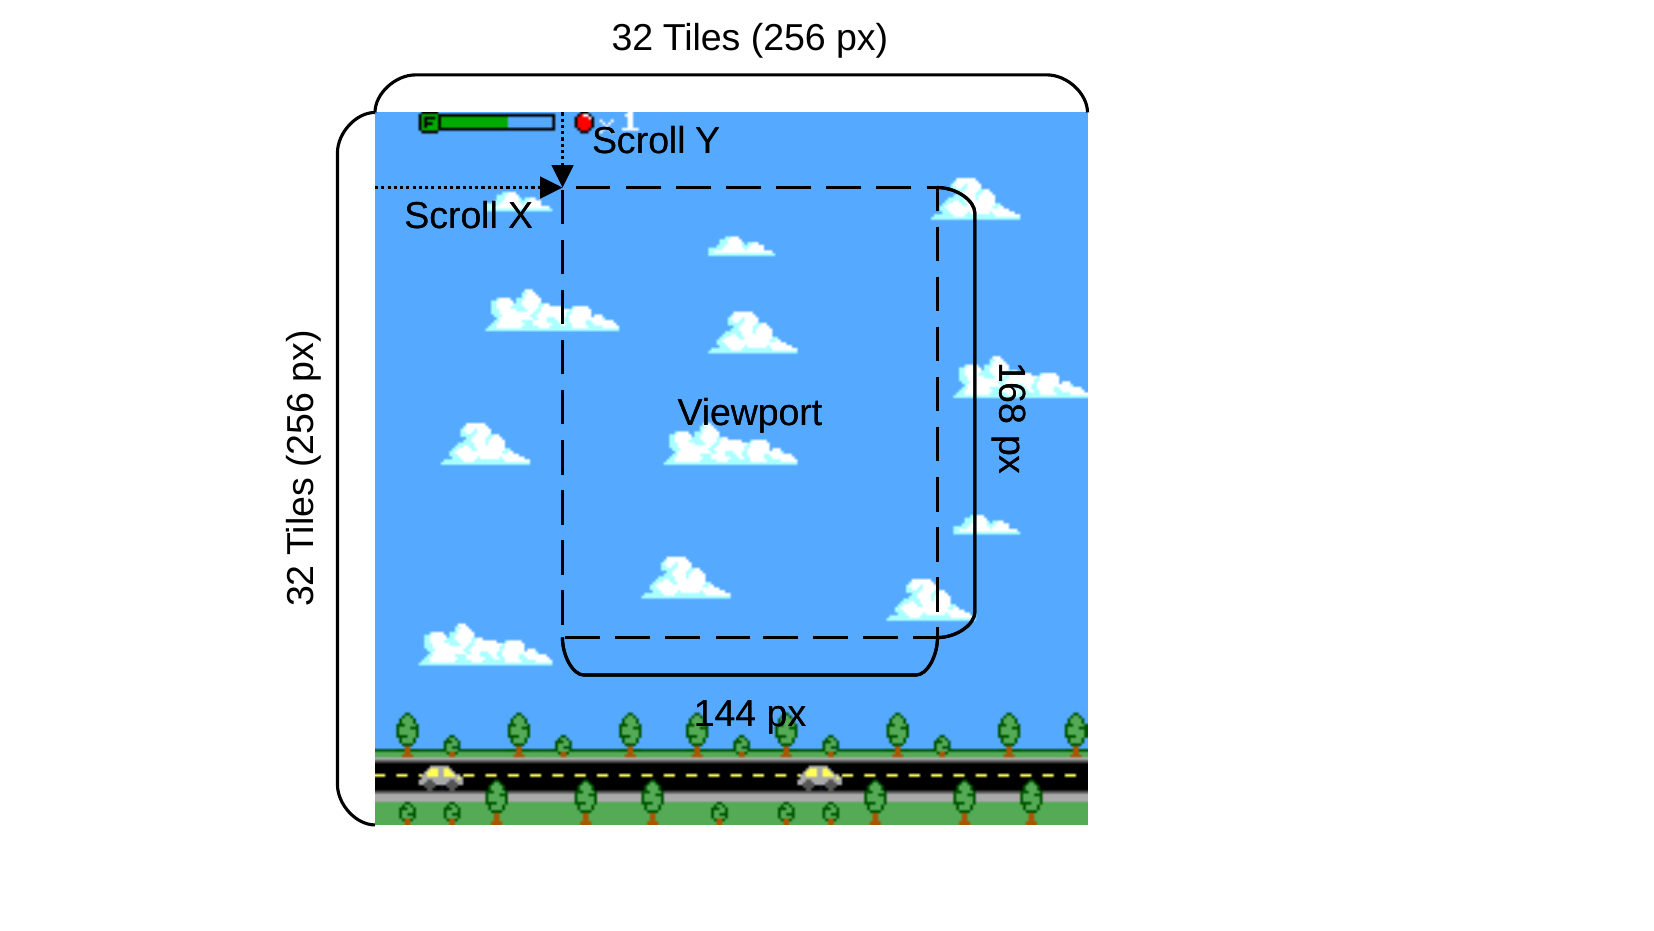

32 Tiles (256 px)
32 Tiles (256 px)
Scroll Y
Scroll X
Viewport
168 px
144 px
Scroll Y
Scroll X
Viewport
168 px
144 px